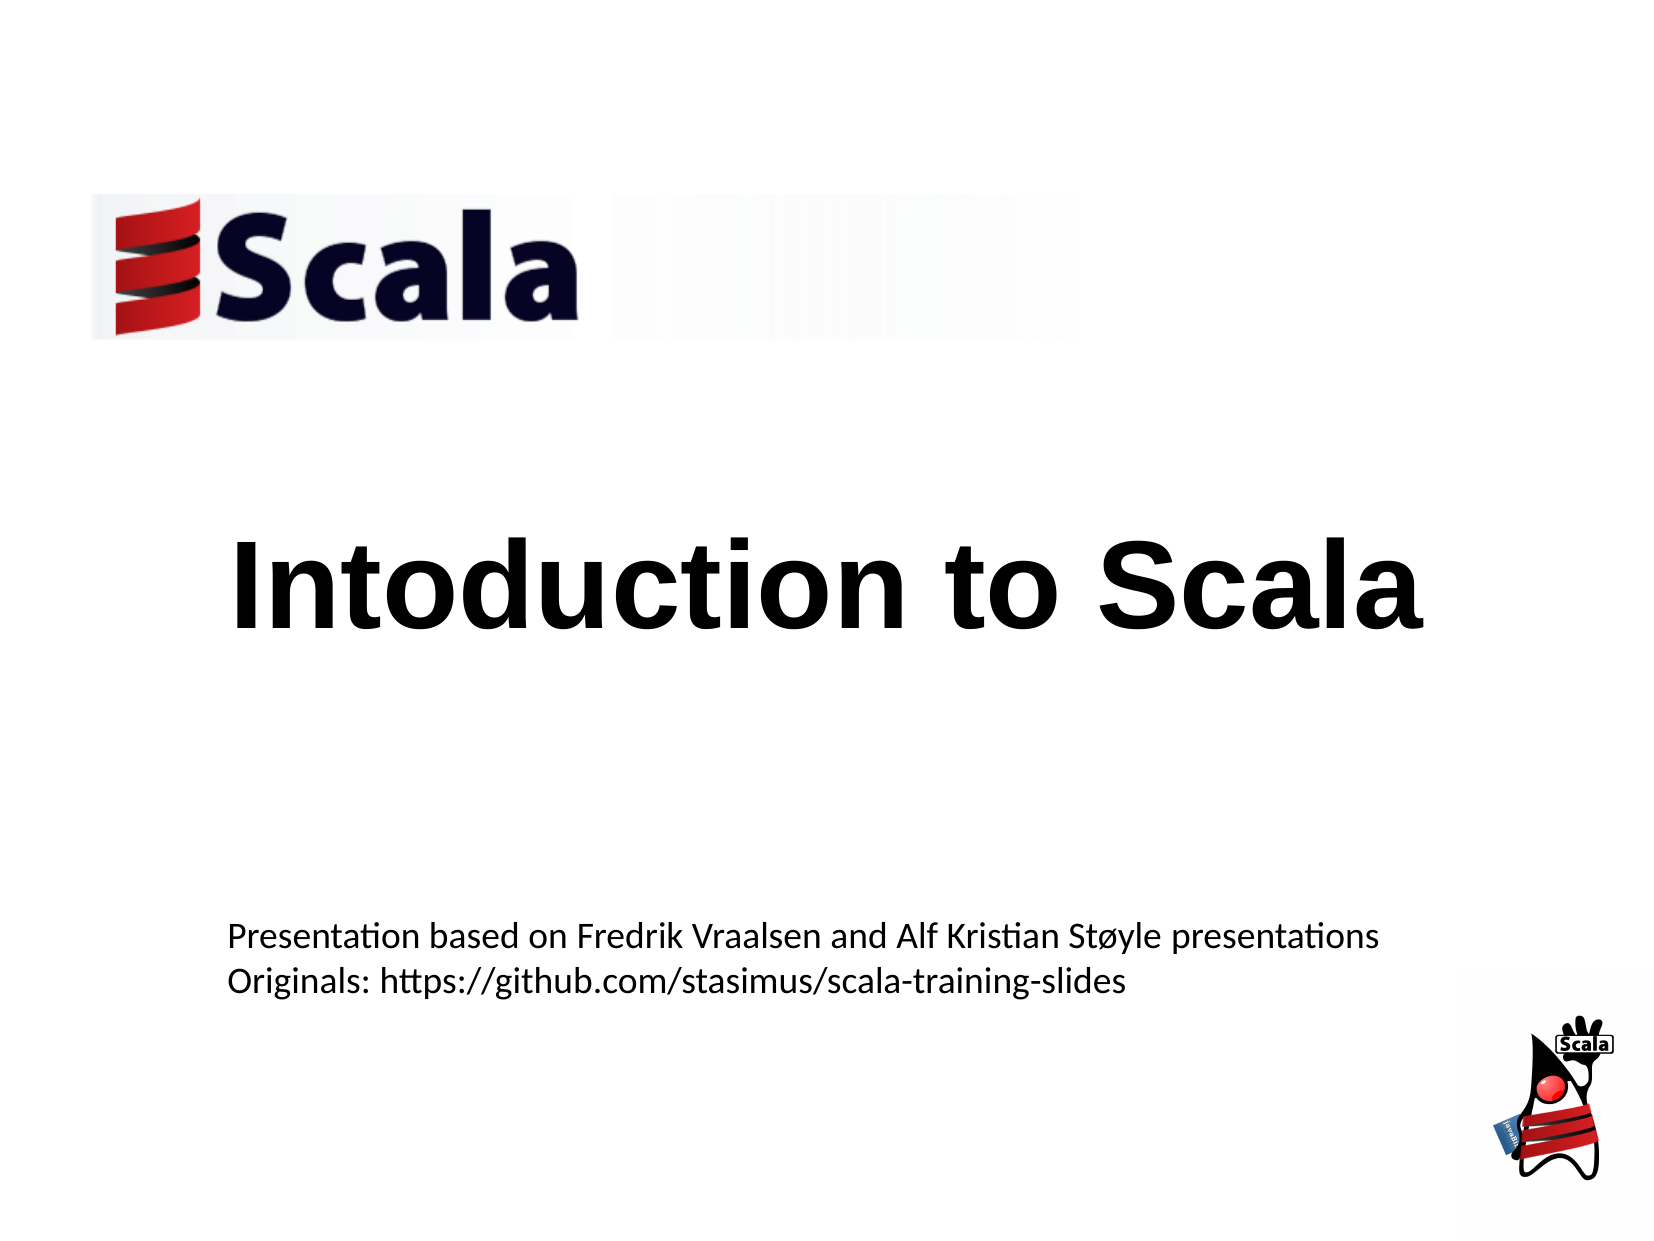

# Intoduction to Scala
Presentation based on Fredrik Vraalsen and Alf Kristian Støyle presentations
Originals: https://github.com/stasimus/scala-training-slides